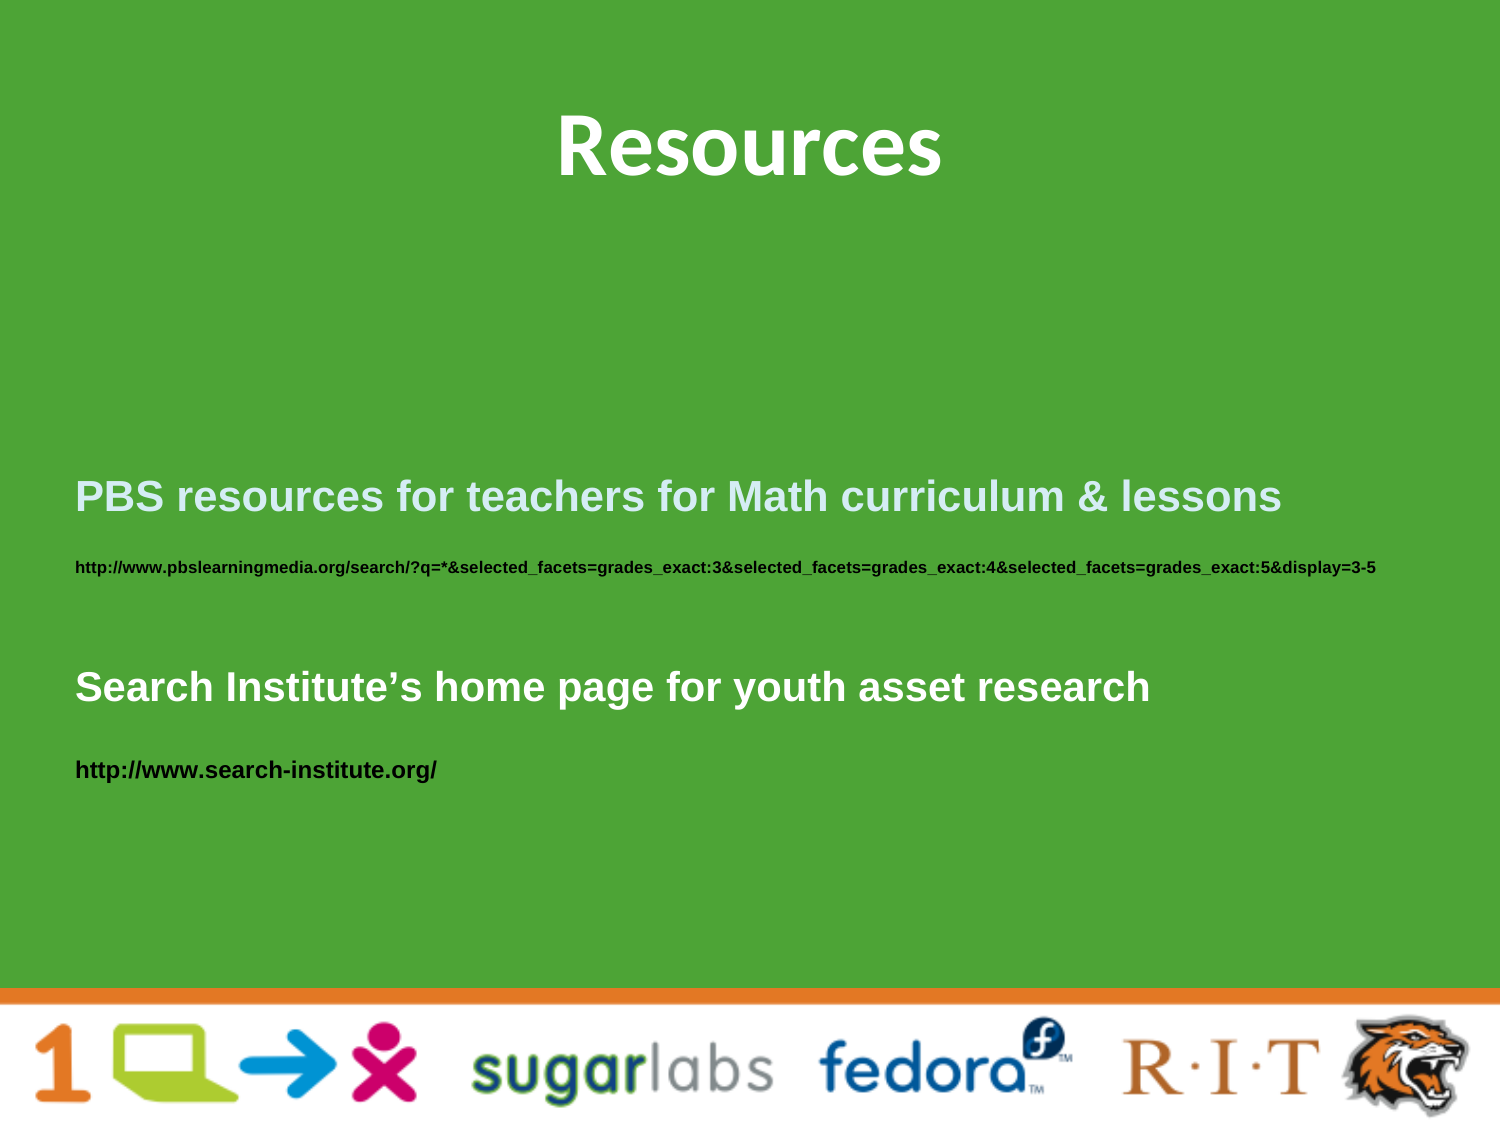

# Resources
PBS resources for teachers for Math curriculum & lessons
http://www.pbslearningmedia.org/search/?q=*&selected_facets=grades_exact:3&selected_facets=grades_exact:4&selected_facets=grades_exact:5&display=3-5
Search Institute’s home page for youth asset research
http://www.search-institute.org/